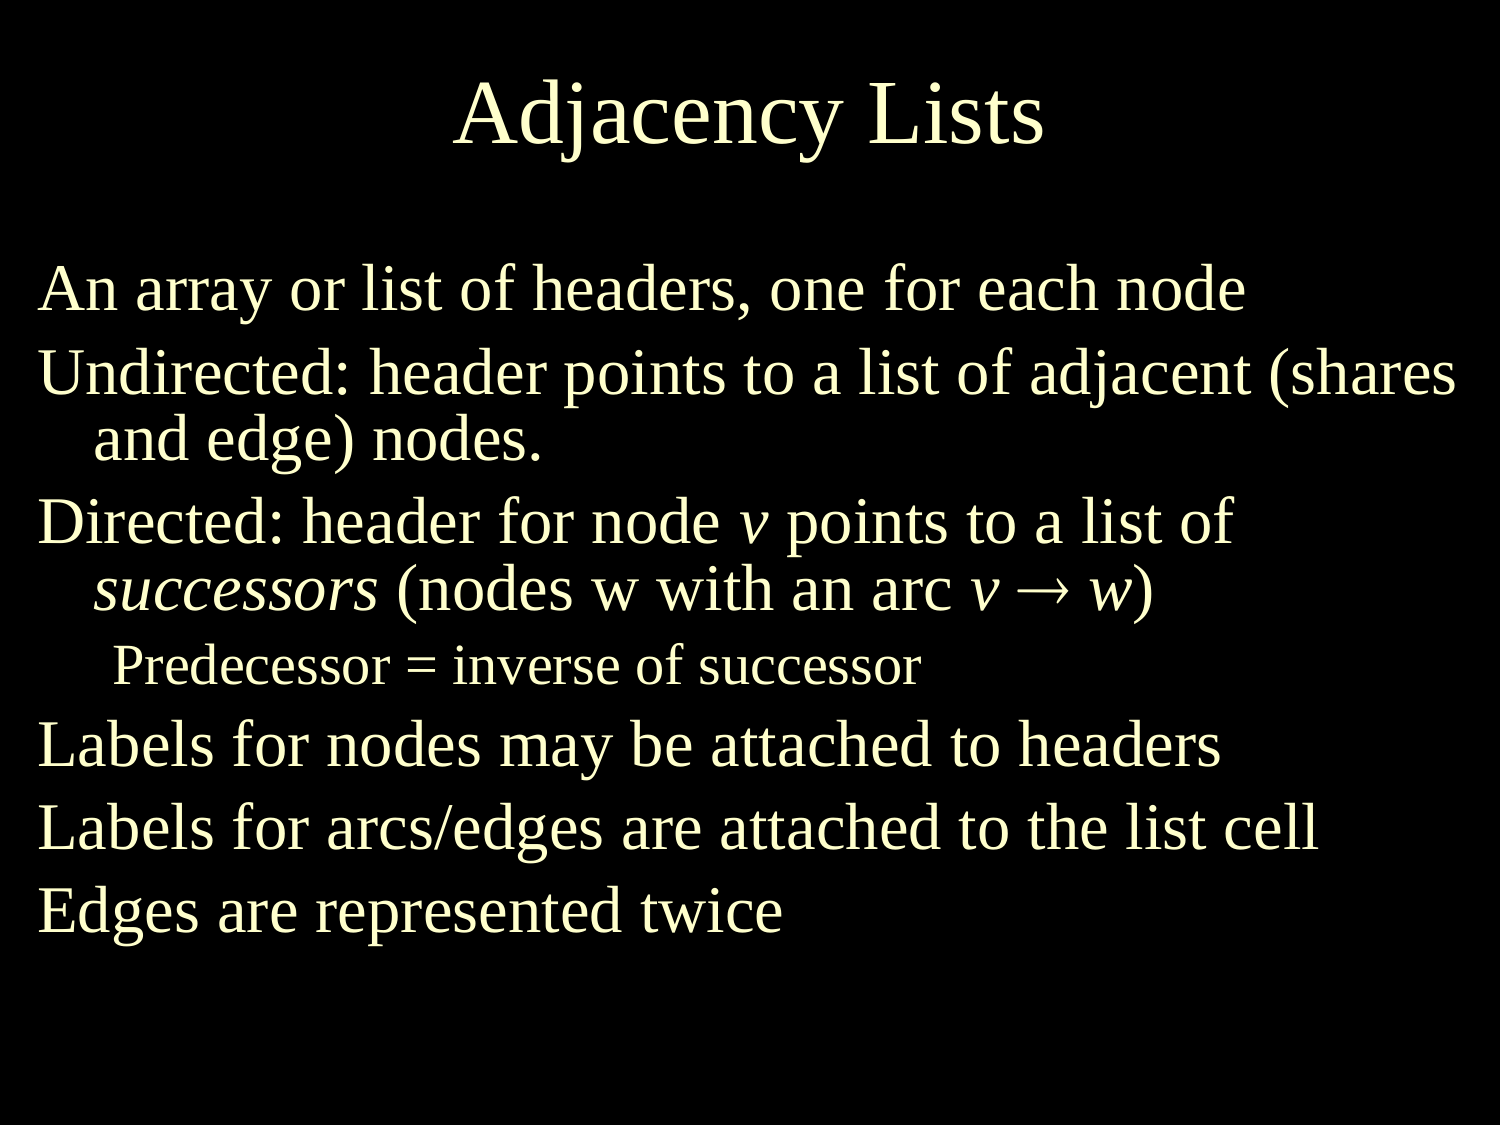

# Adjacency Lists
An array or list of headers, one for each node
Undirected: header points to a list of adjacent (shares and edge) nodes.
Directed: header for node v points to a list of successors (nodes w with an arc v  w)
Predecessor = inverse of successor
Labels for nodes may be attached to headers
Labels for arcs/edges are attached to the list cell
Edges are represented twice